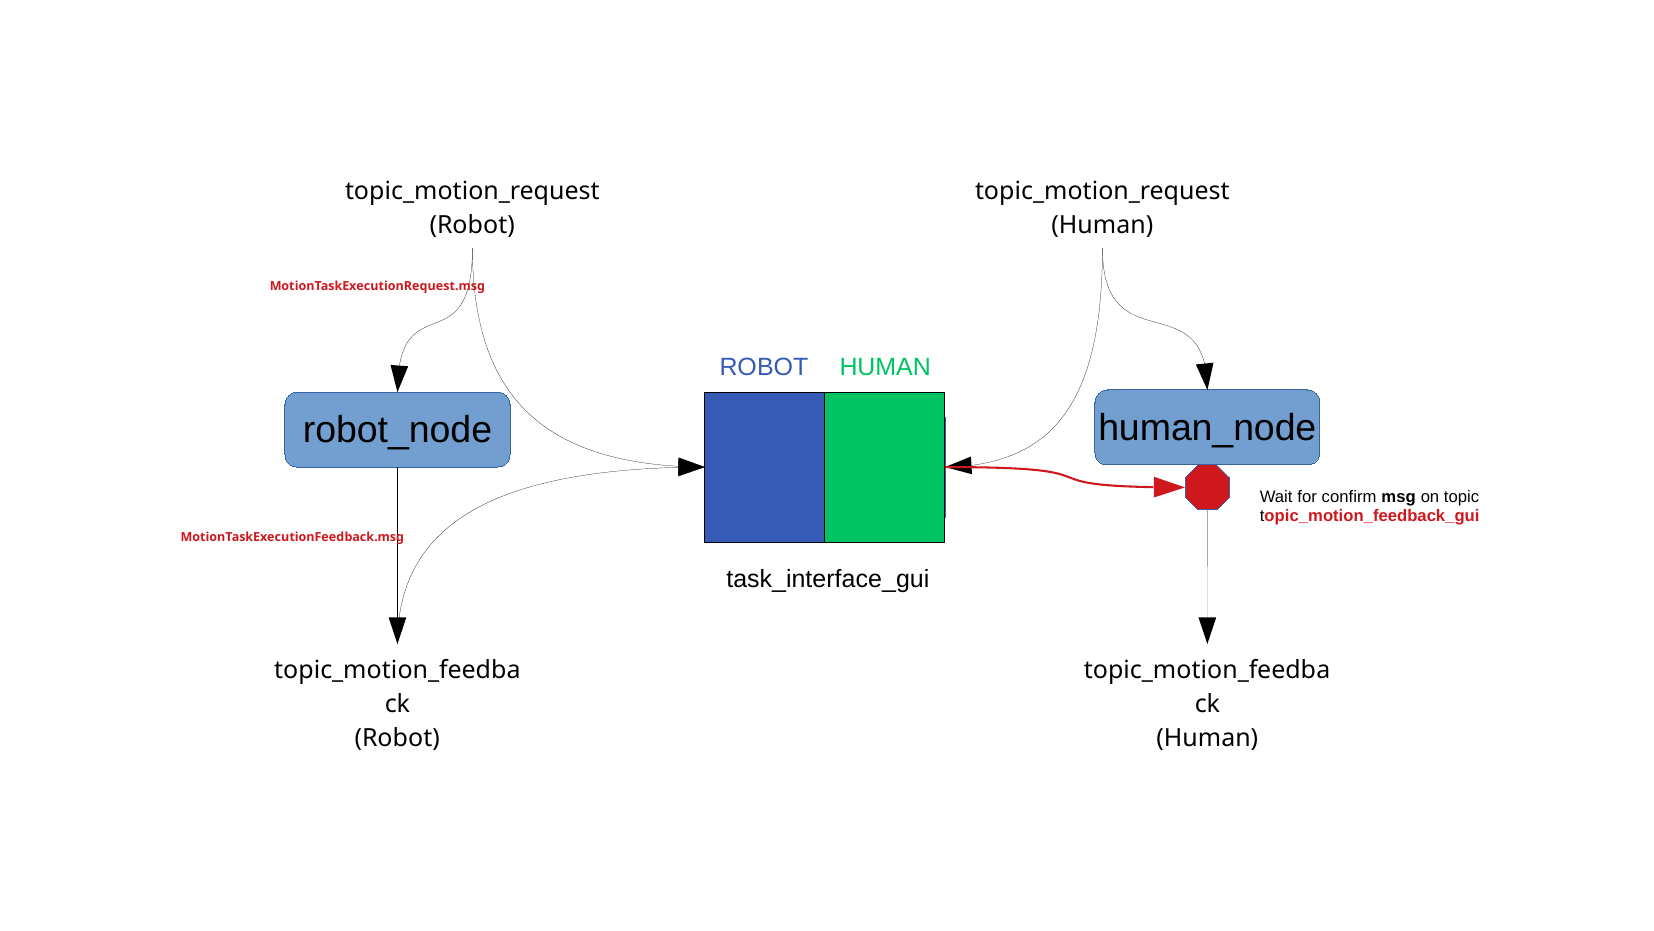

topic_motion_request (Robot)
topic_motion_request (Human)
MotionTaskExecutionRequest.msg
ROBOT
HUMAN
human_node
robot_node
Wait for confirm msg on topic topic_motion_feedback_gui
MotionTaskExecutionFeedback.msg
task_interface_gui
topic_motion_feedback
(Robot)
topic_motion_feedback
(Human)